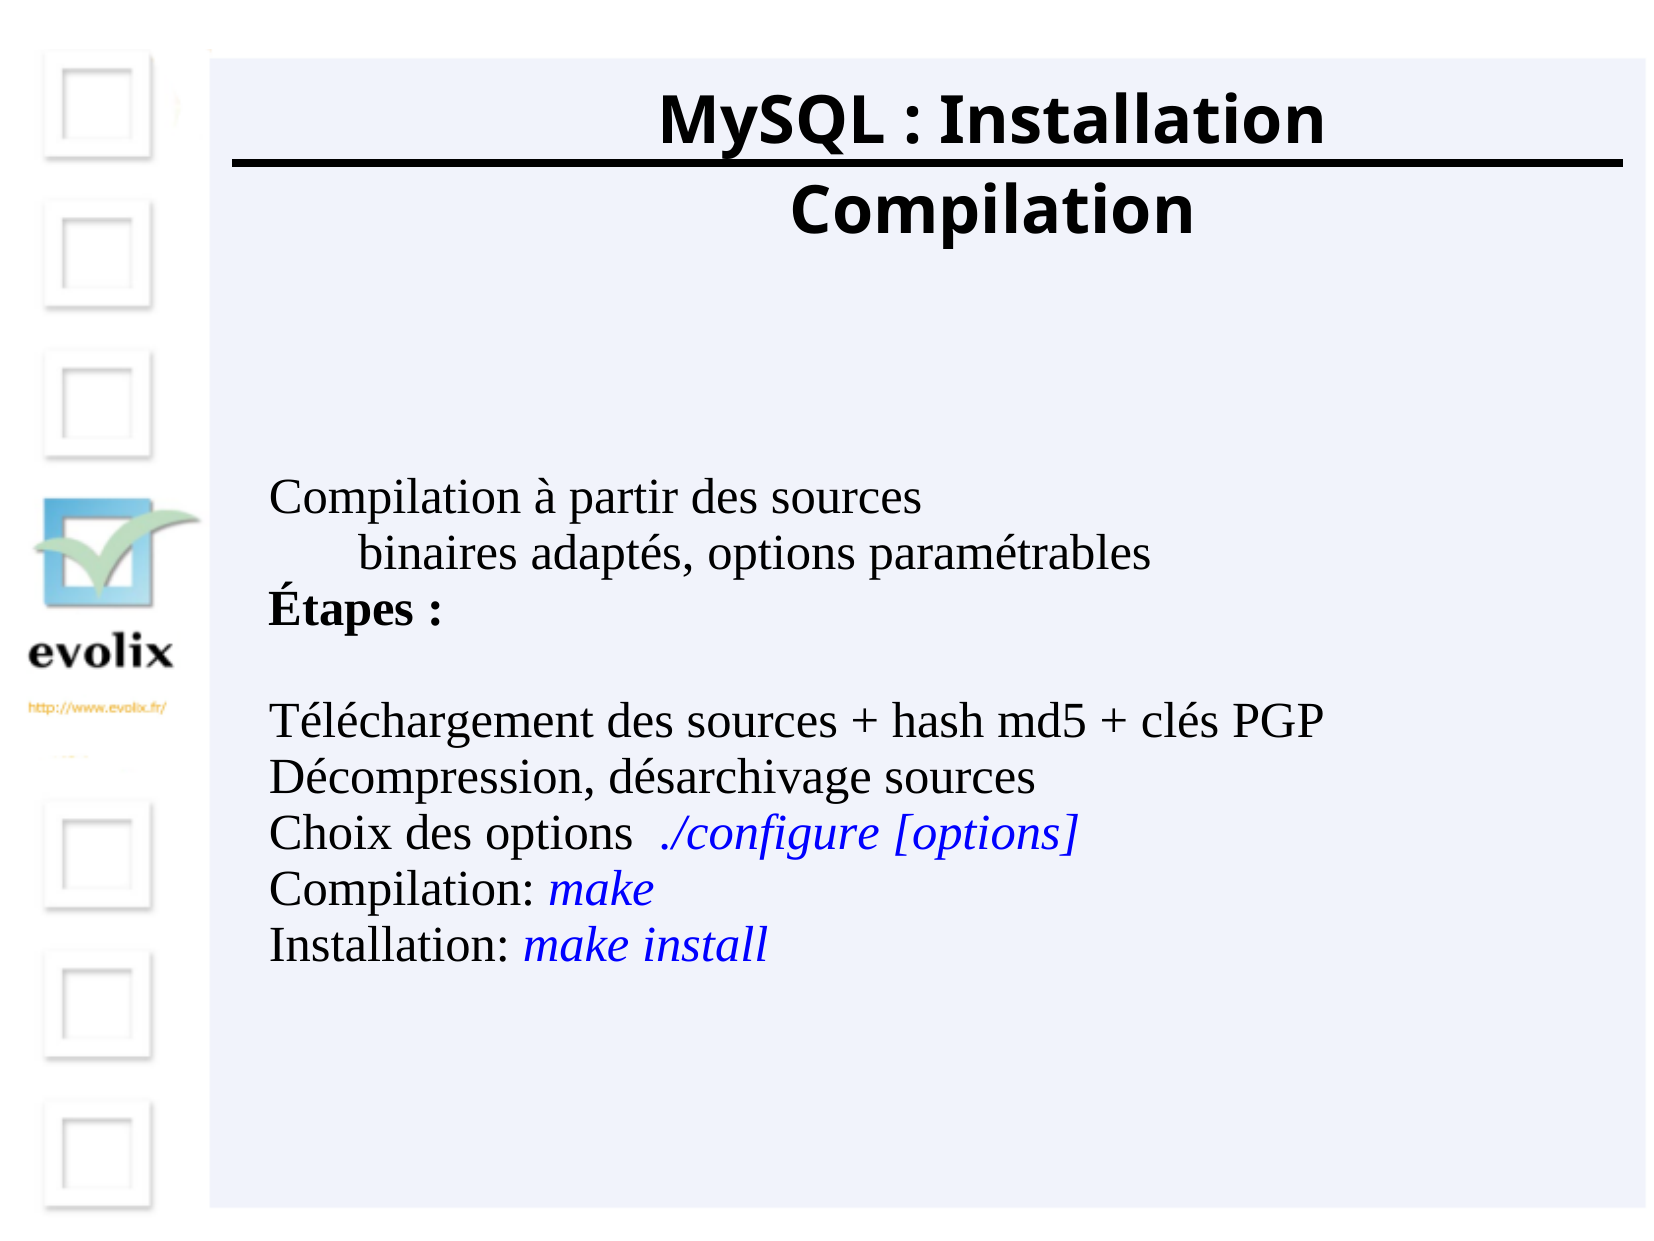

# MySQL : Installation Compilation
Compilation à partir des sources
 binaires adaptés, options paramétrables
Étapes :
Téléchargement des sources + hash md5 + clés PGP
Décompression, désarchivage sources
Choix des options ./configure [options]
Compilation: make
Installation: make install